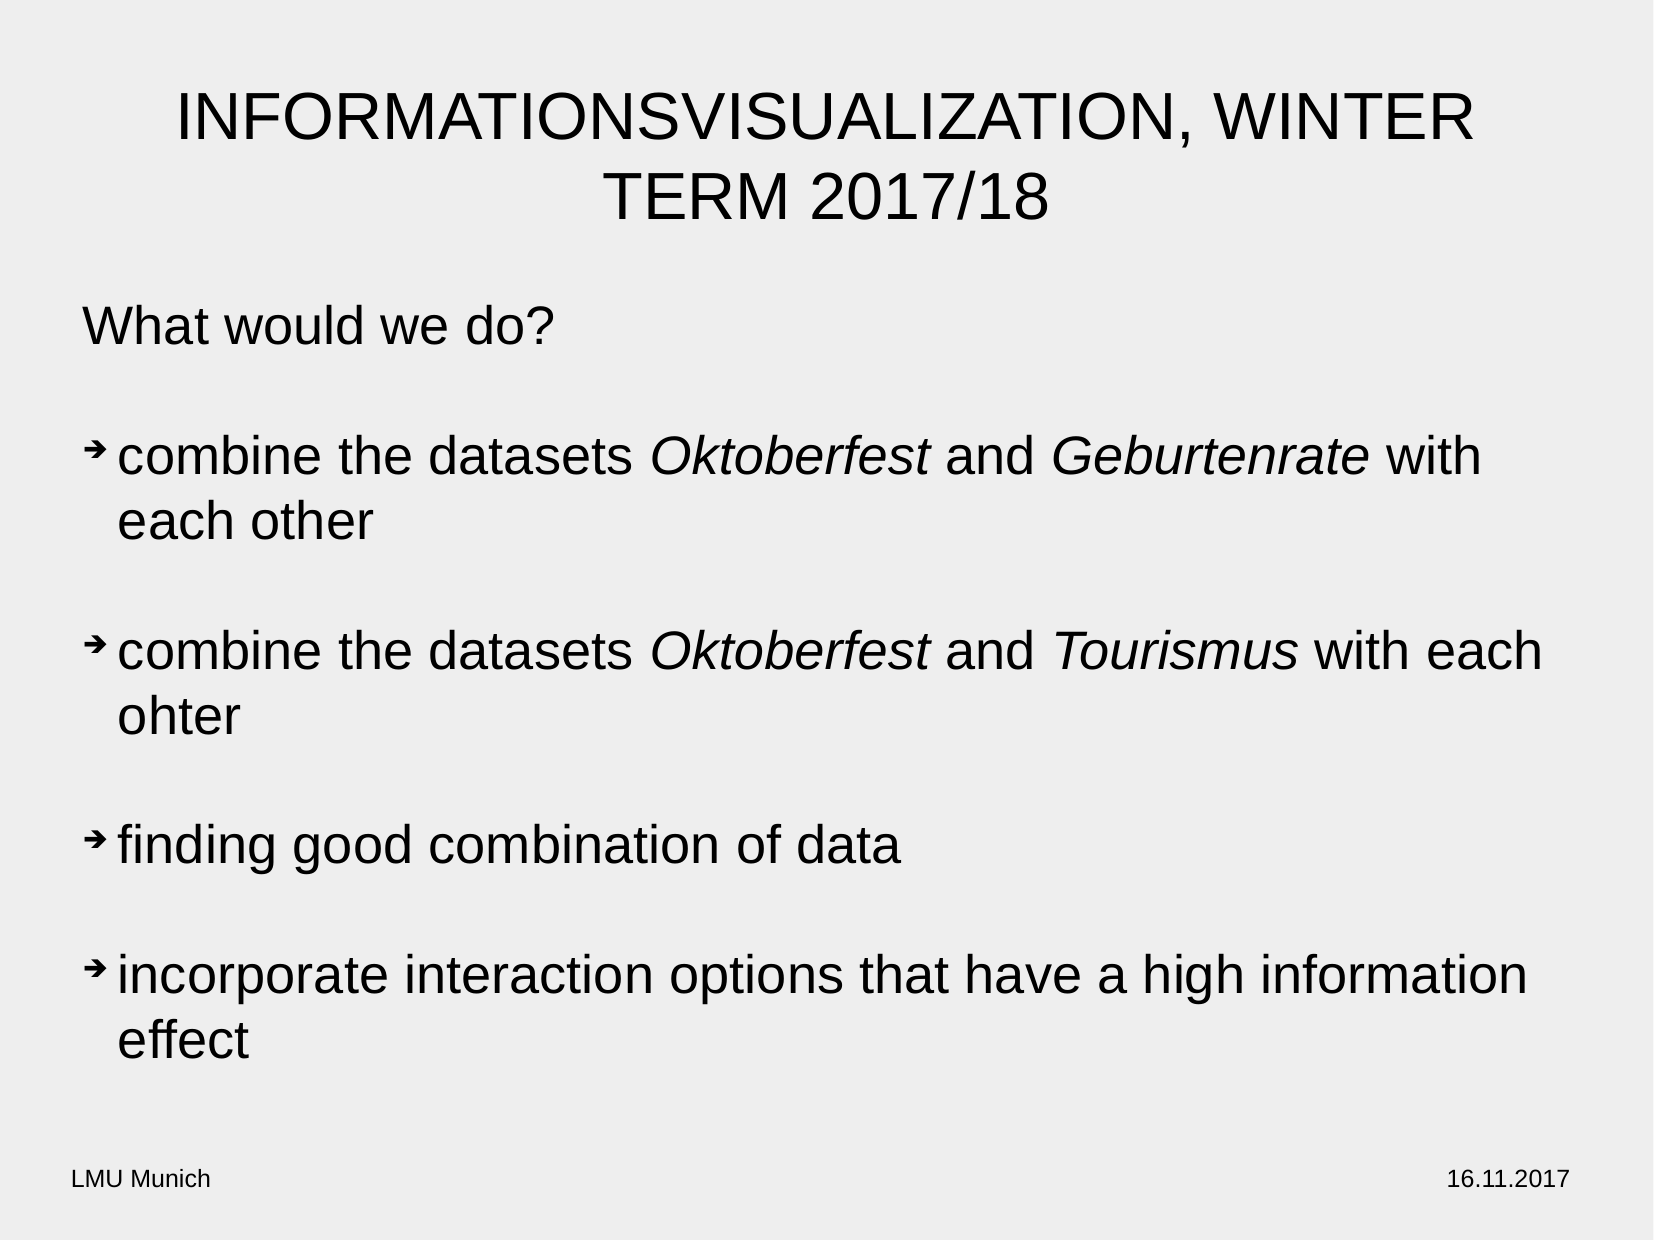

INFORMATIONSVISUALIZATION, WINTER TERM 2017/18
What would we do?
combine the datasets Oktoberfest and Geburtenrate with each other
combine the datasets Oktoberfest and Tourismus with each ohter
finding good combination of data
incorporate interaction options that have a high information effect
LMU Munich
16.11.2017